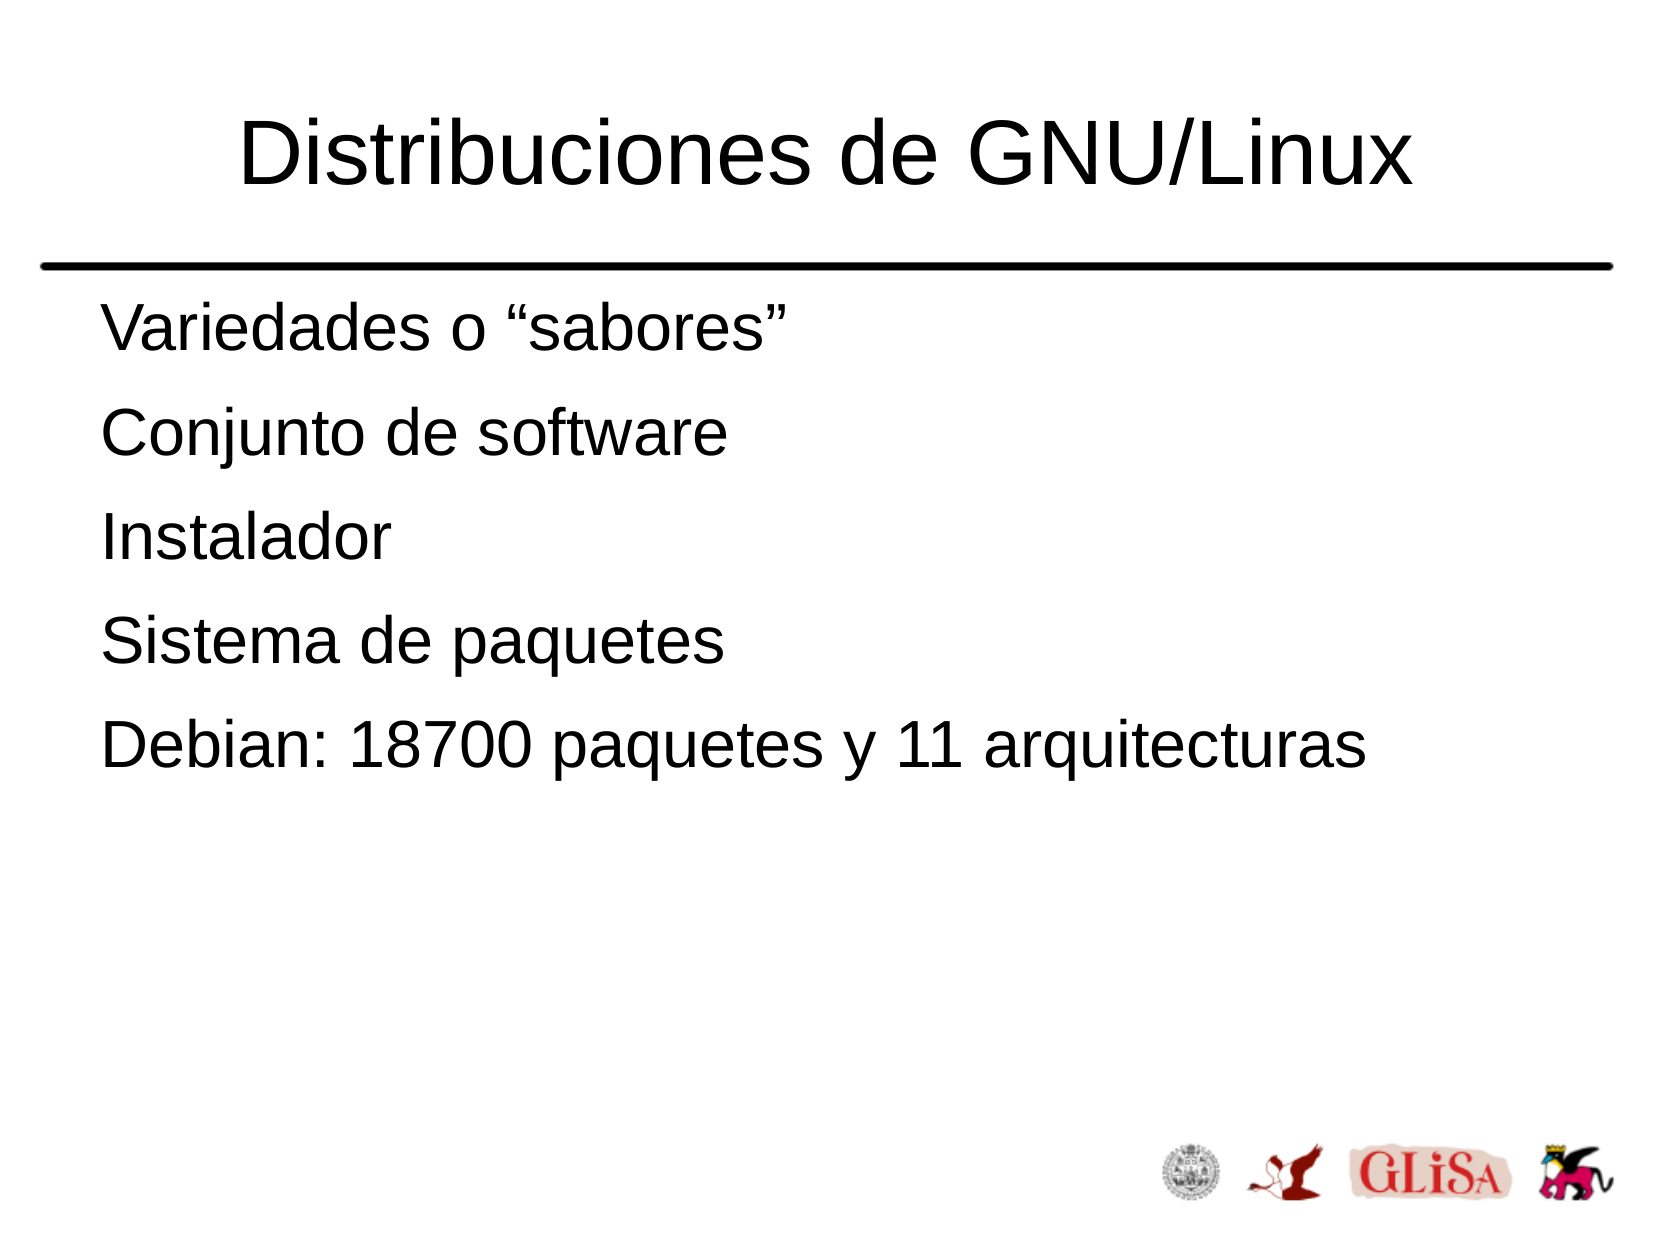

# Distribuciones de GNU/Linux
Variedades o “sabores”
Conjunto de software
Instalador
Sistema de paquetes
Debian: 18700 paquetes y 11 arquitecturas